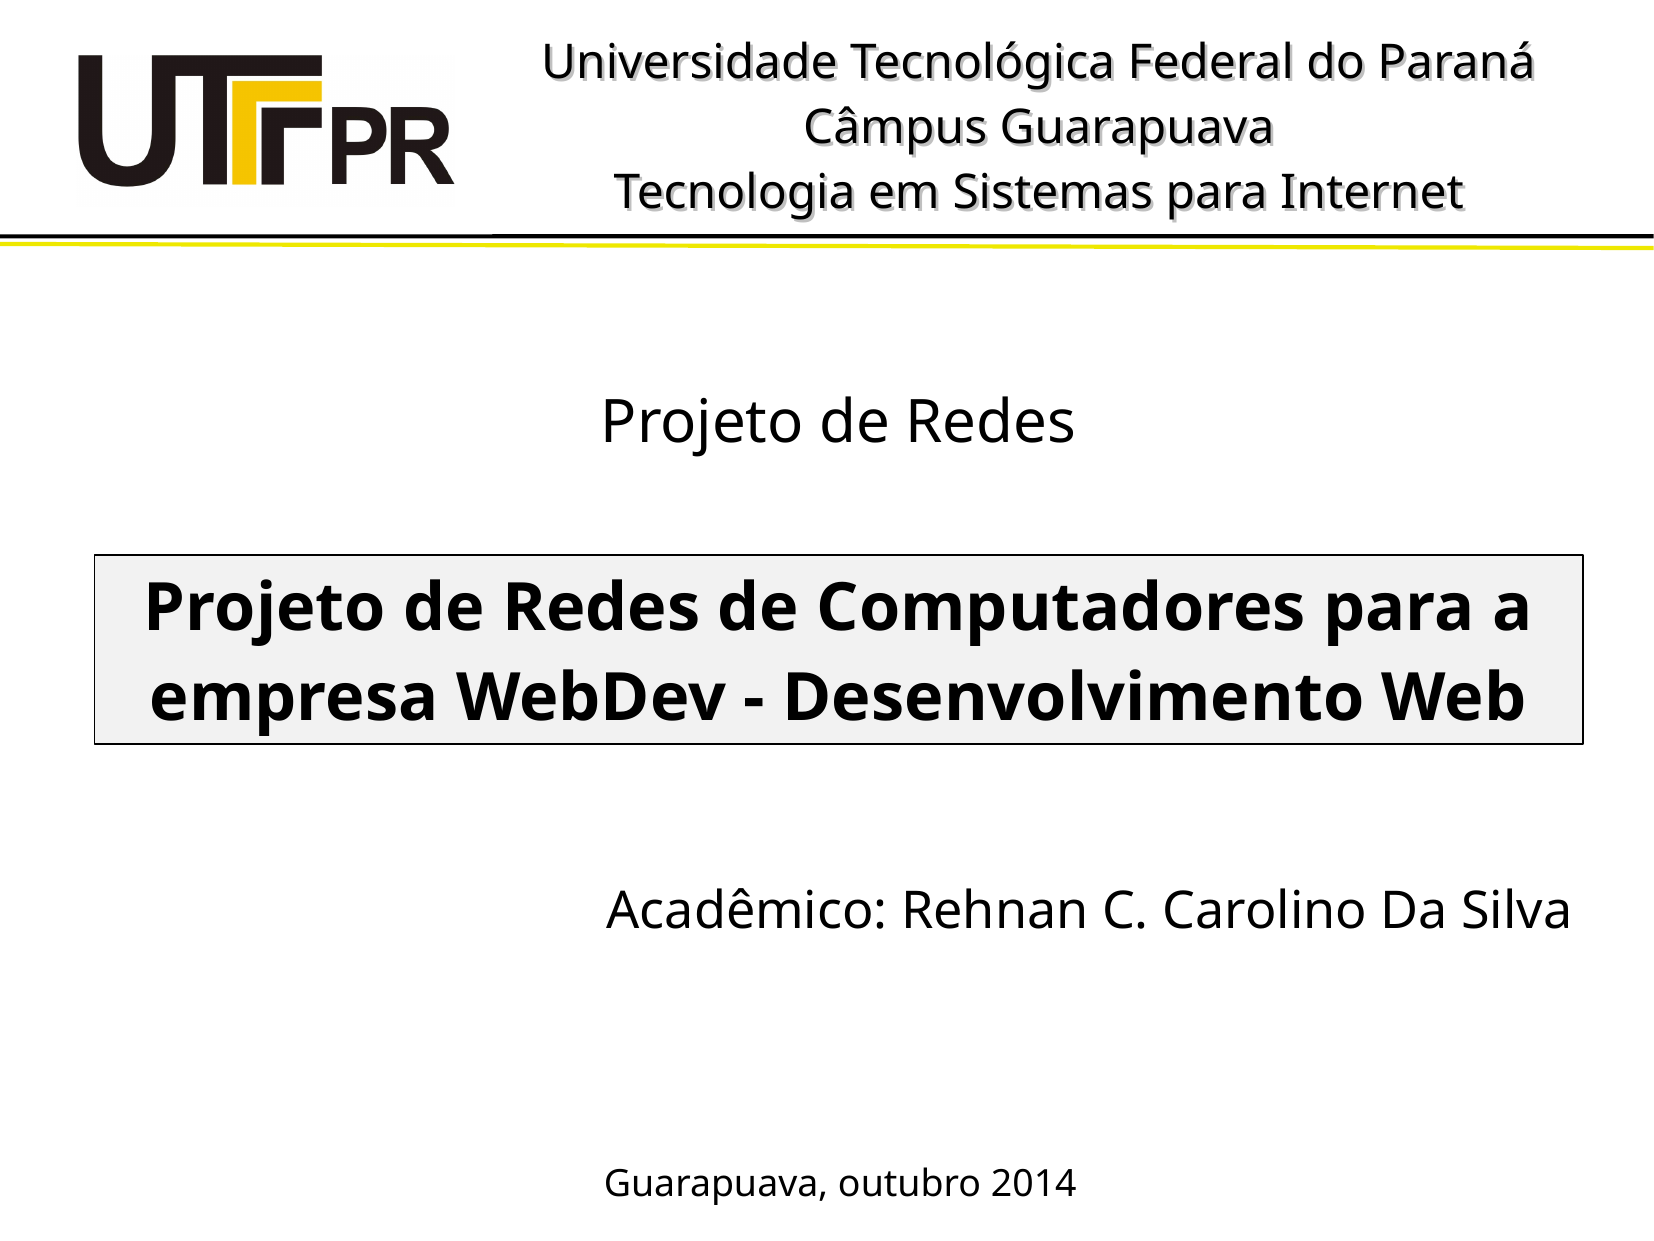

# Universidade Tecnológica Federal do Paraná Câmpus Guarapuava Tecnologia em Sistemas para Internet
Projeto de Redes
Projeto de Redes de Computadores para a empresa WebDev - Desenvolvimento Web
Acadêmico: Rehnan C. Carolino Da Silva
Guarapuava, outubro 2014